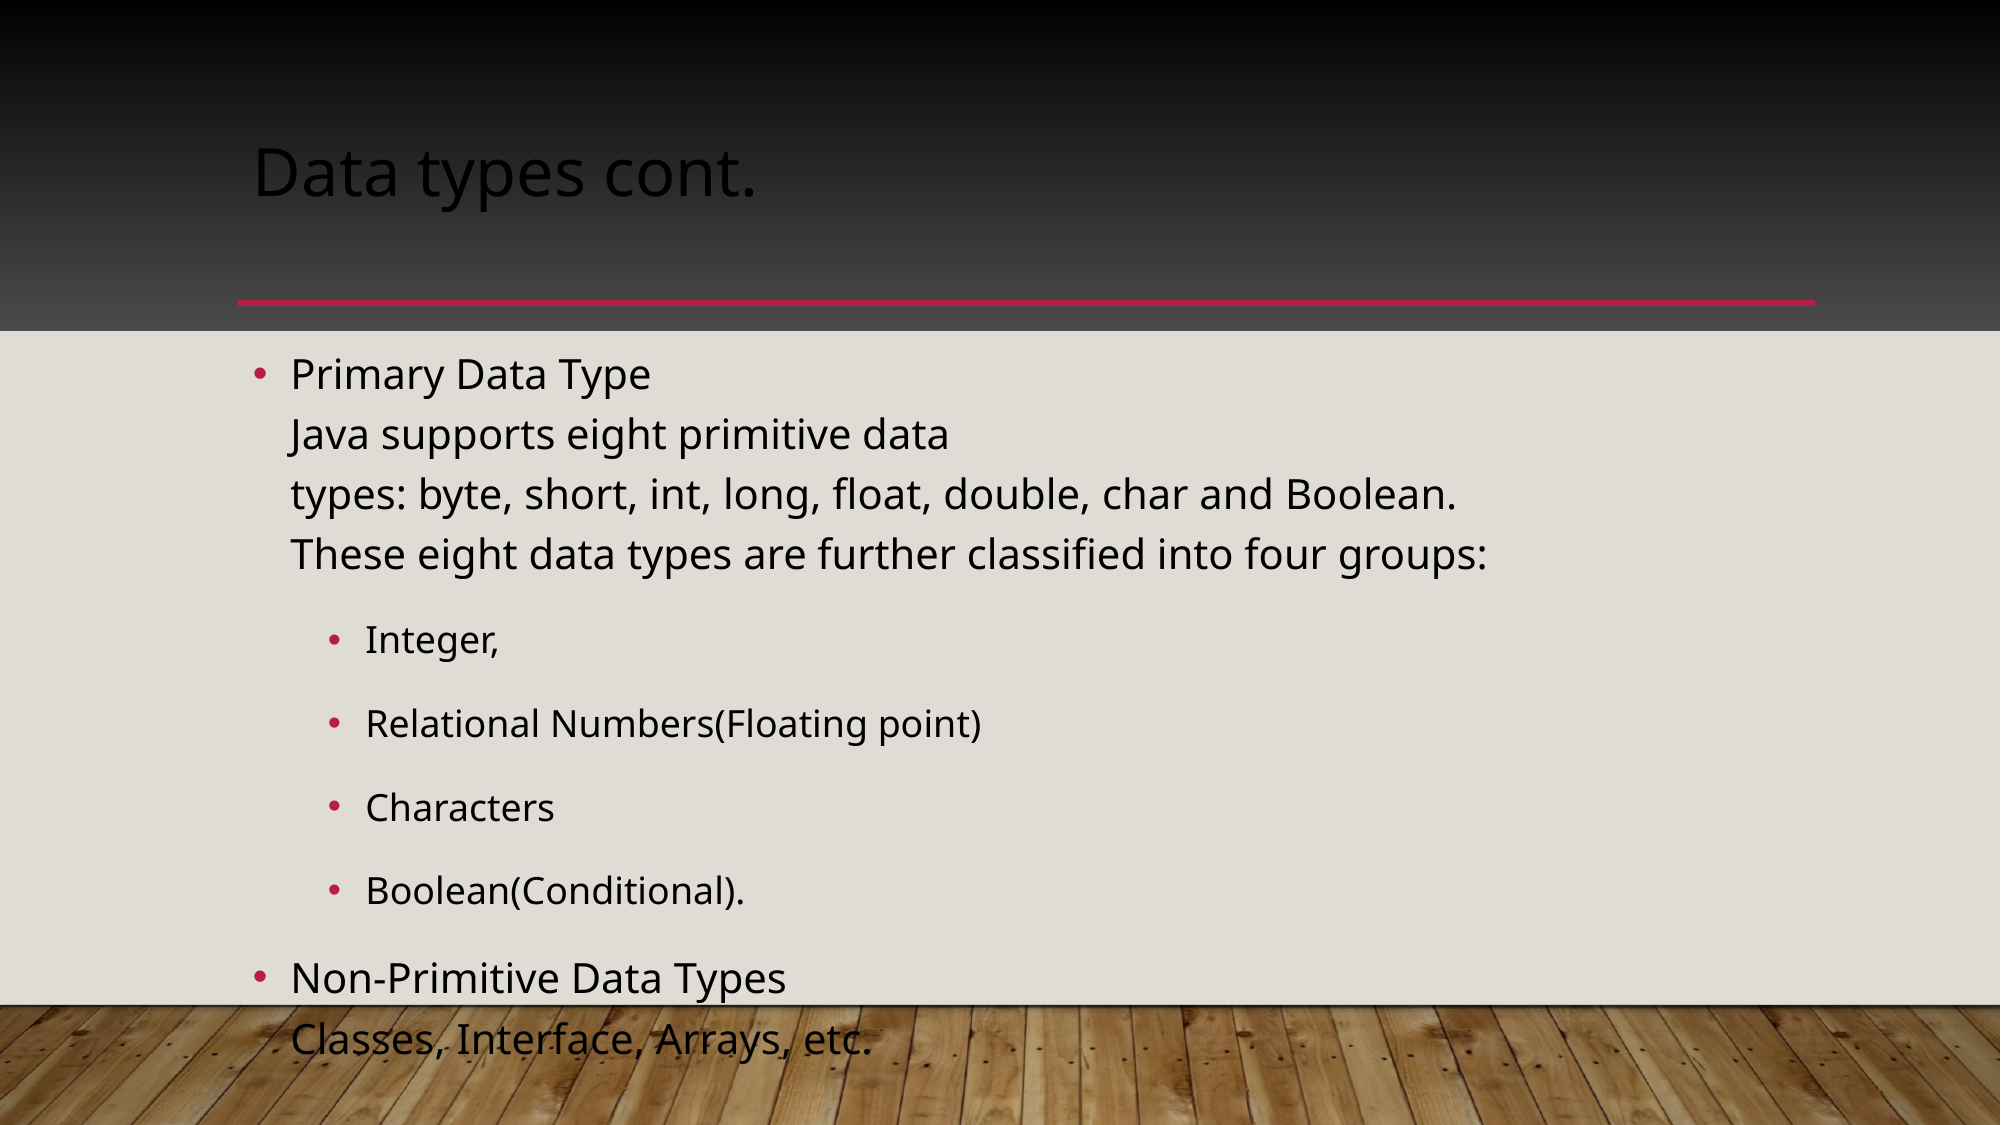

# Data types cont.
Primary Data Type
Java supports eight primitive data types: byte, short, int, long, float, double, char and Boolean.
These eight data types are further classified into four groups:
Integer,
Relational Numbers(Floating point)
Characters
Boolean(Conditional).
Non-Primitive Data Types
Classes, Interface, Arrays, etc.